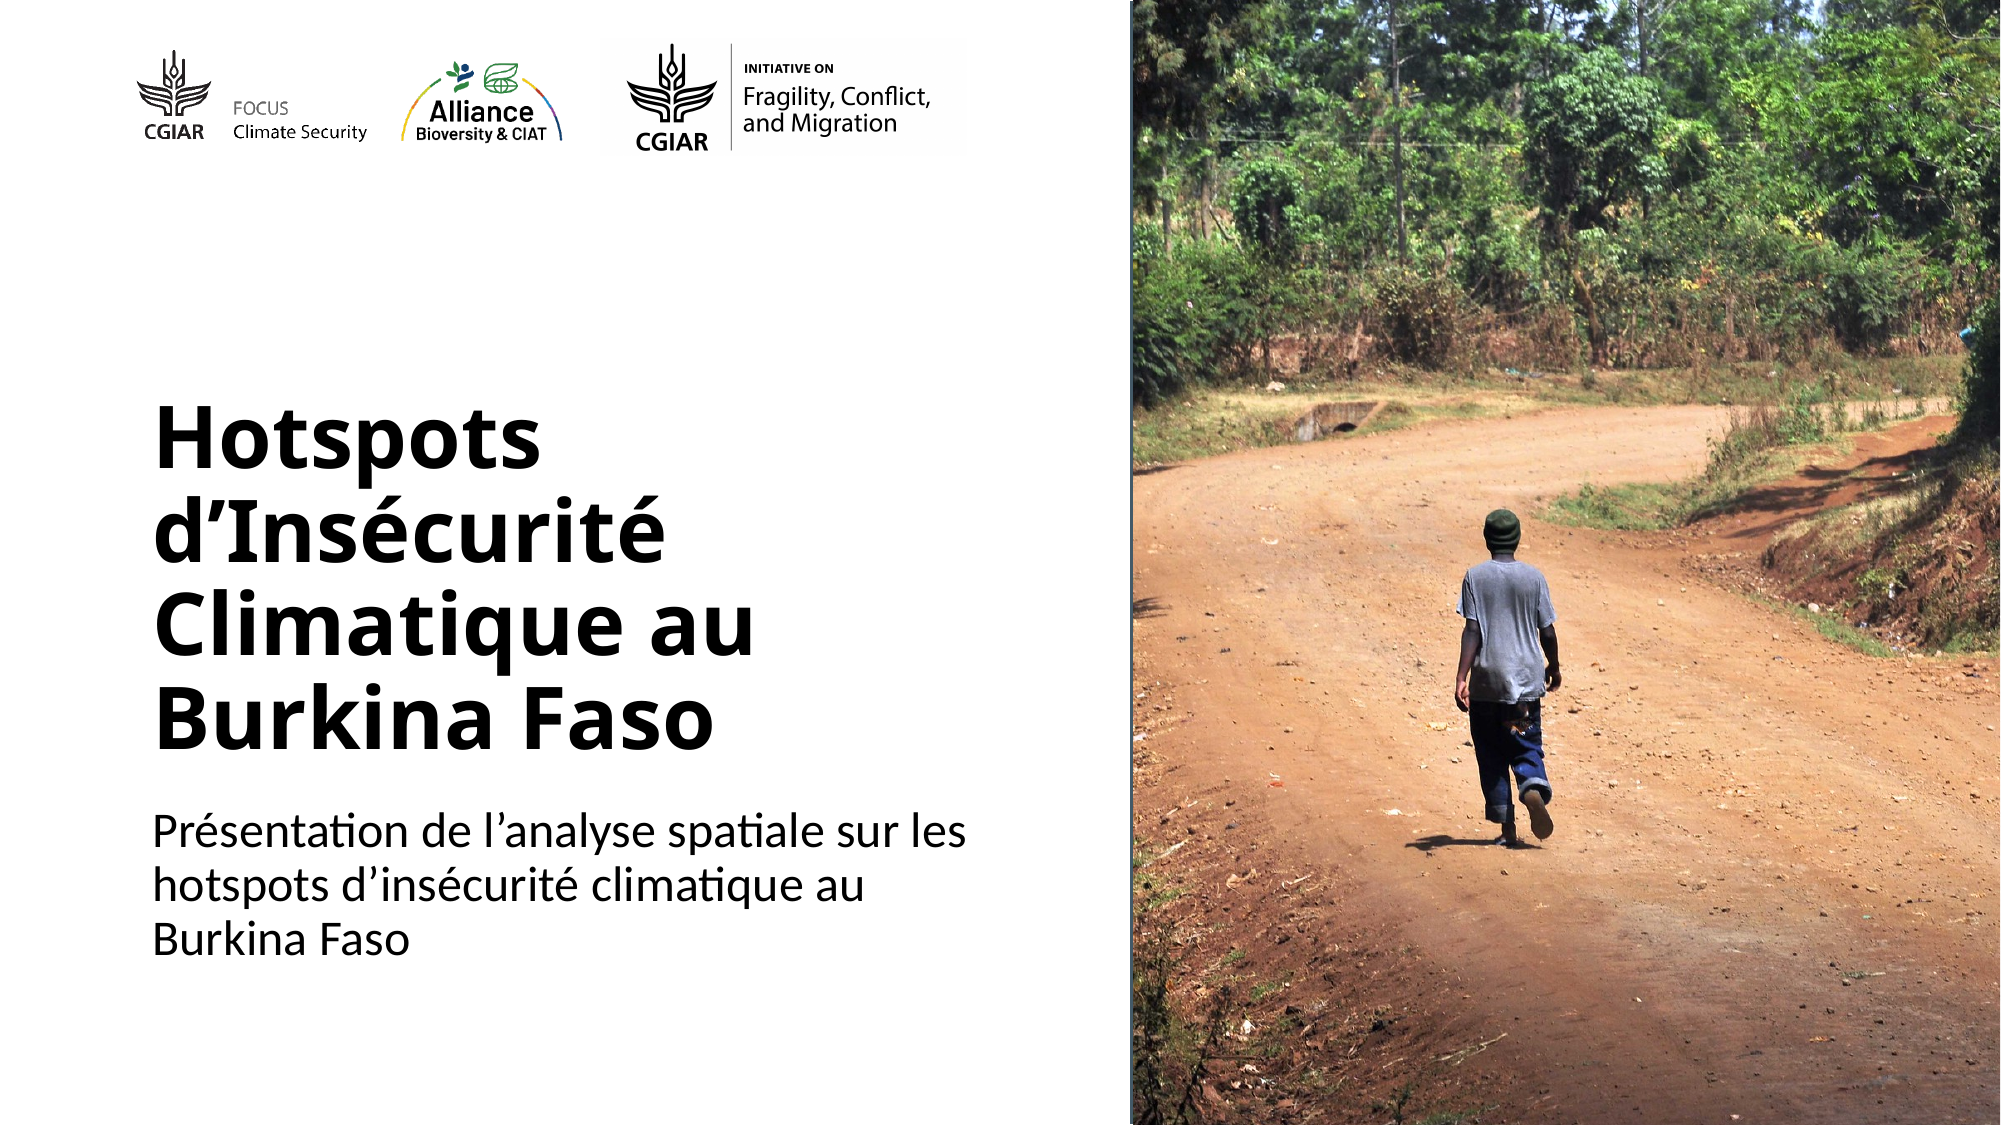

# Hotspots d’Insécurité Climatique au Burkina Faso
Présentation de l’analyse spatiale sur les hotspots d’insécurité climatique au Burkina Faso